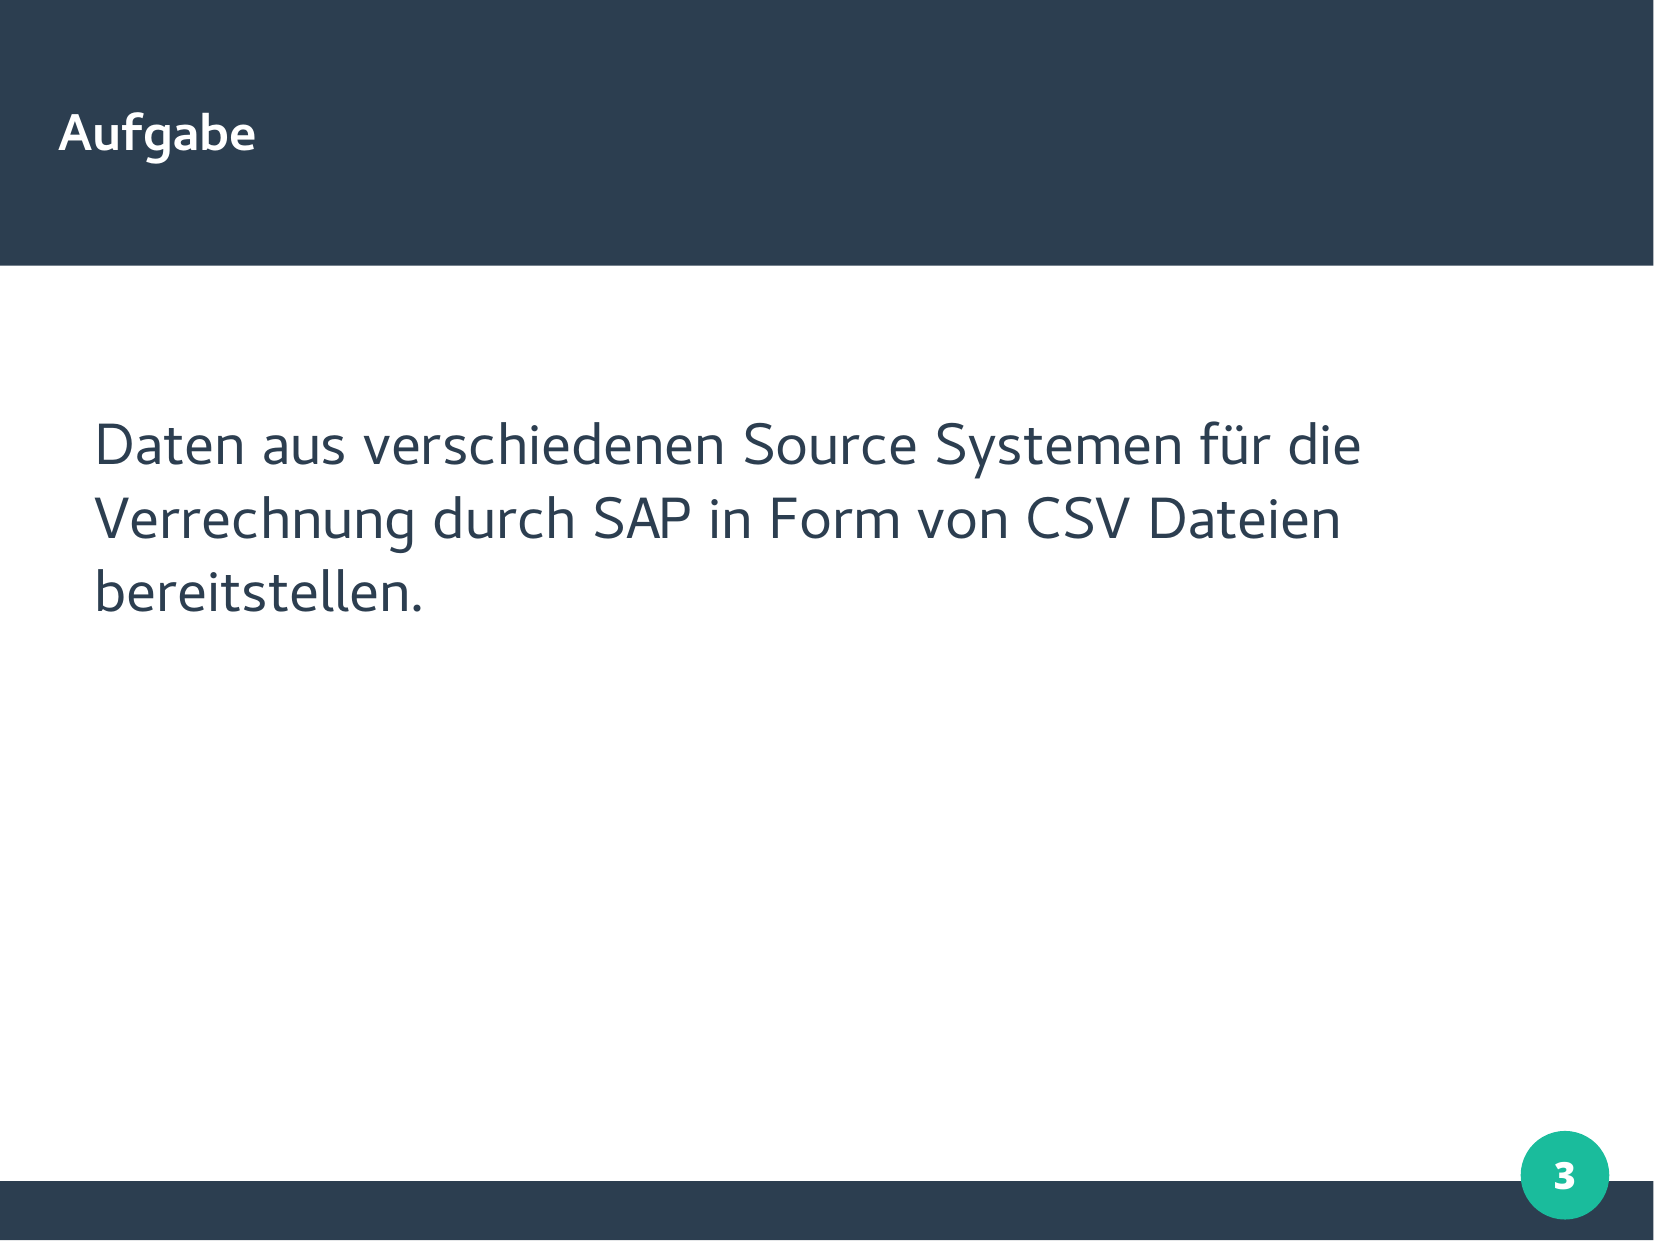

# Aufgabe
Daten aus verschiedenen Source Systemen für die Verrechnung durch SAP in Form von CSV Dateien bereitstellen.
3